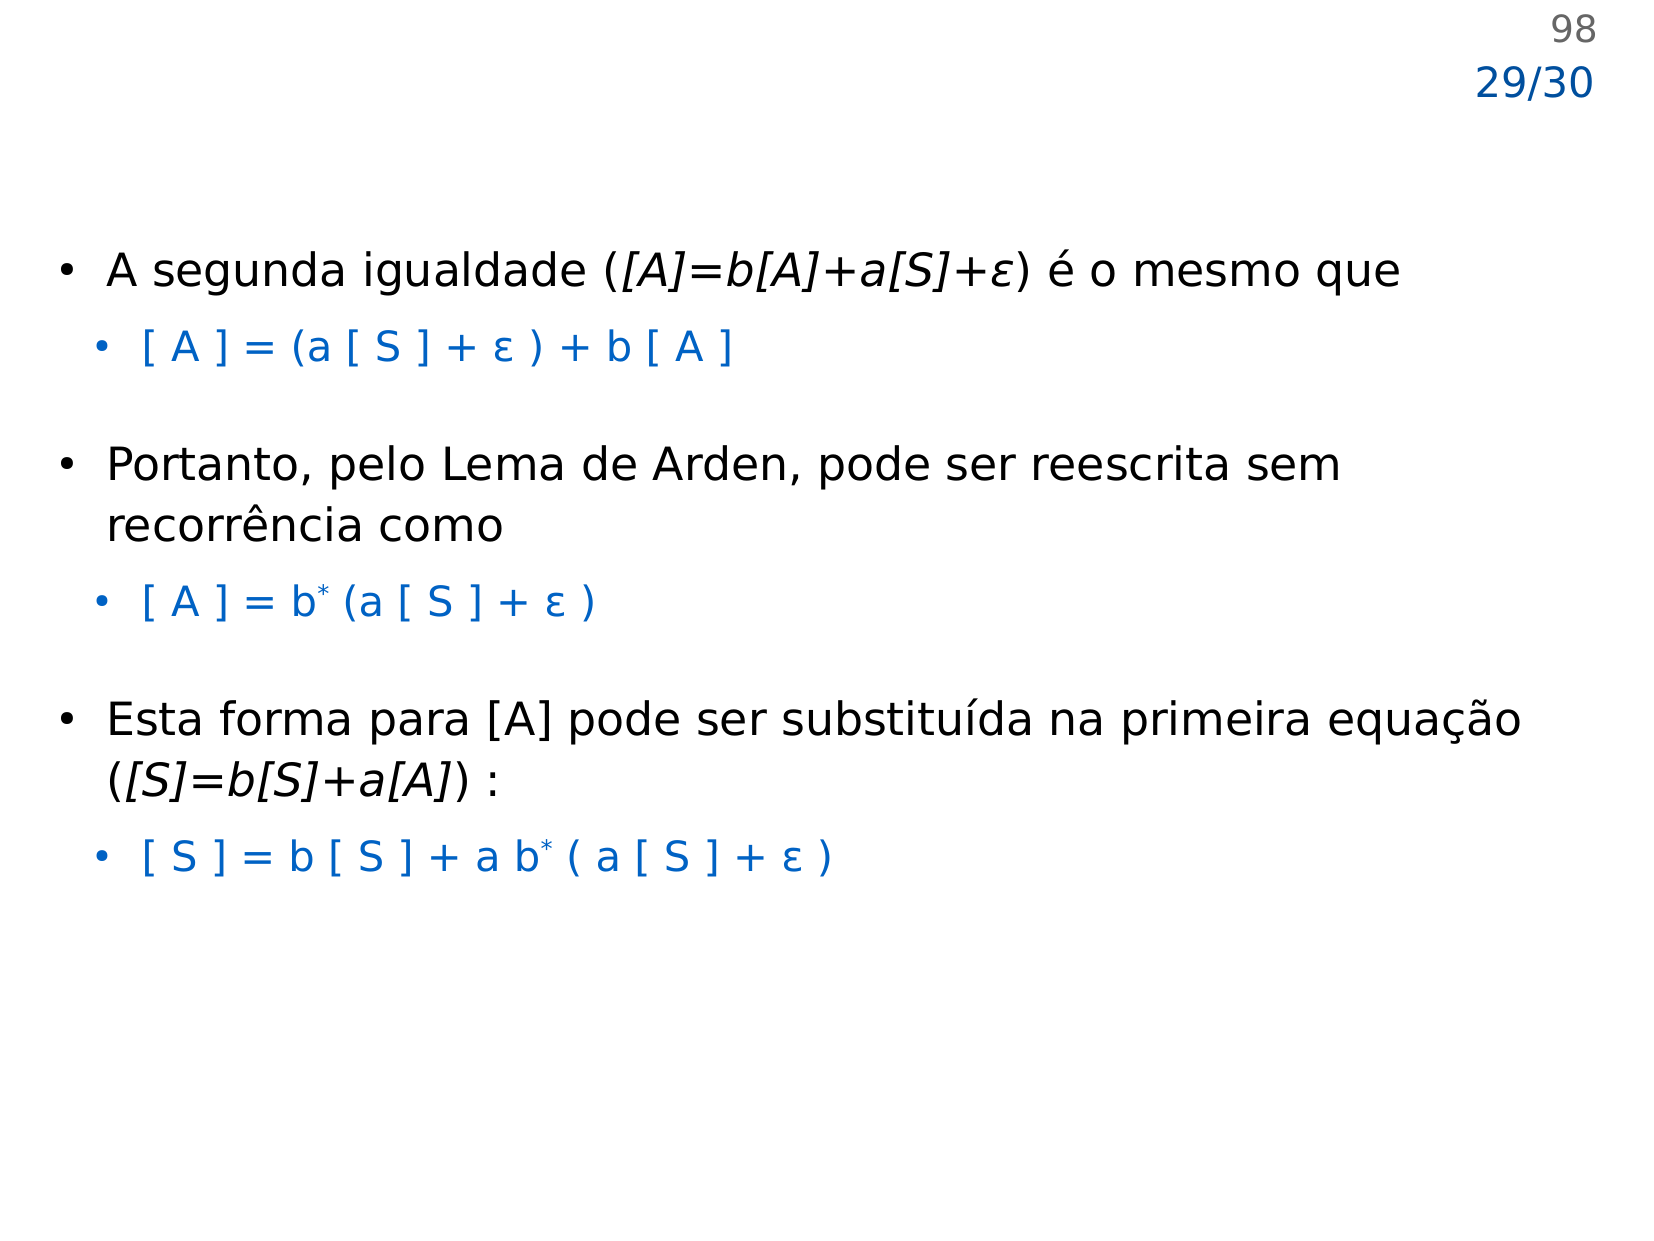

98
#
29
A segunda igualdade ([A]=b[A]+a[S]+ε) é o mesmo que
[ A ] = (a [ S ] + ε ) + b [ A ]
Portanto, pelo Lema de Arden, pode ser reescrita sem recorrência como
[ A ] = b* (a [ S ] + ε )
Esta forma para [A] pode ser substituída na primeira equação ([S]=b[S]+a[A]) :
[ S ] = b [ S ] + a b* ( a [ S ] + ε )